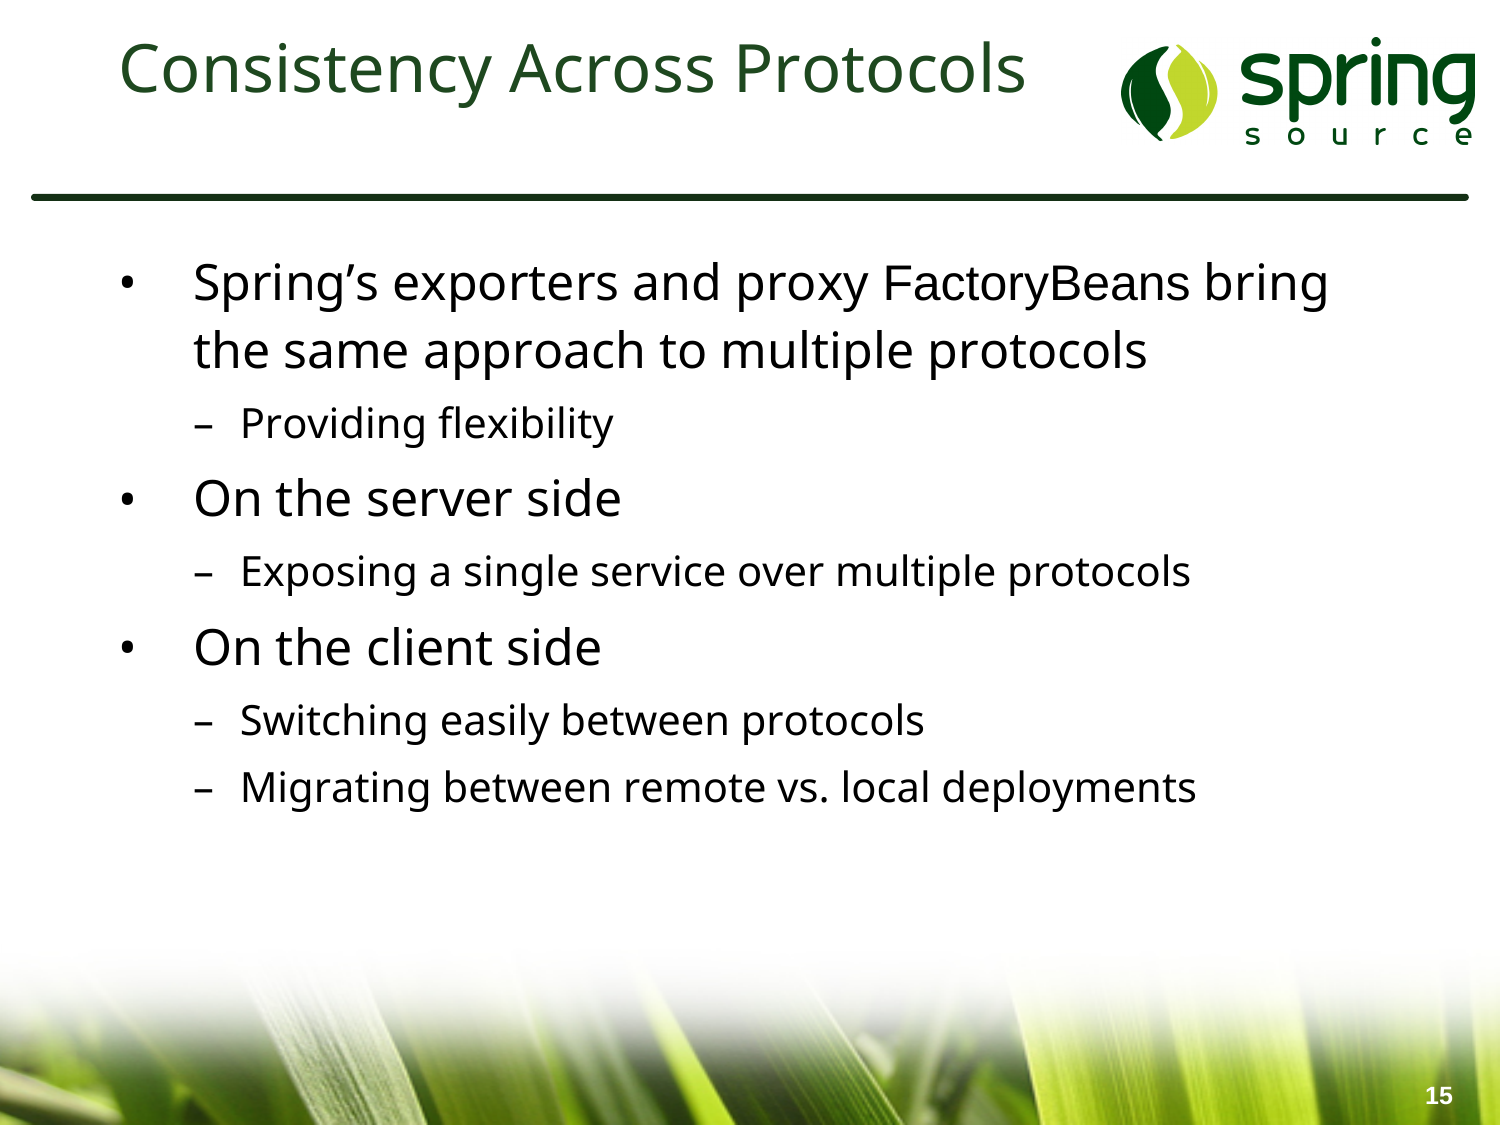

# Consistency Across Protocols
Spring’s exporters and proxy FactoryBeans bring the same approach to multiple protocols
Providing flexibility
On the server side
Exposing a single service over multiple protocols
On the client side
Switching easily between protocols
Migrating between remote vs. local deployments